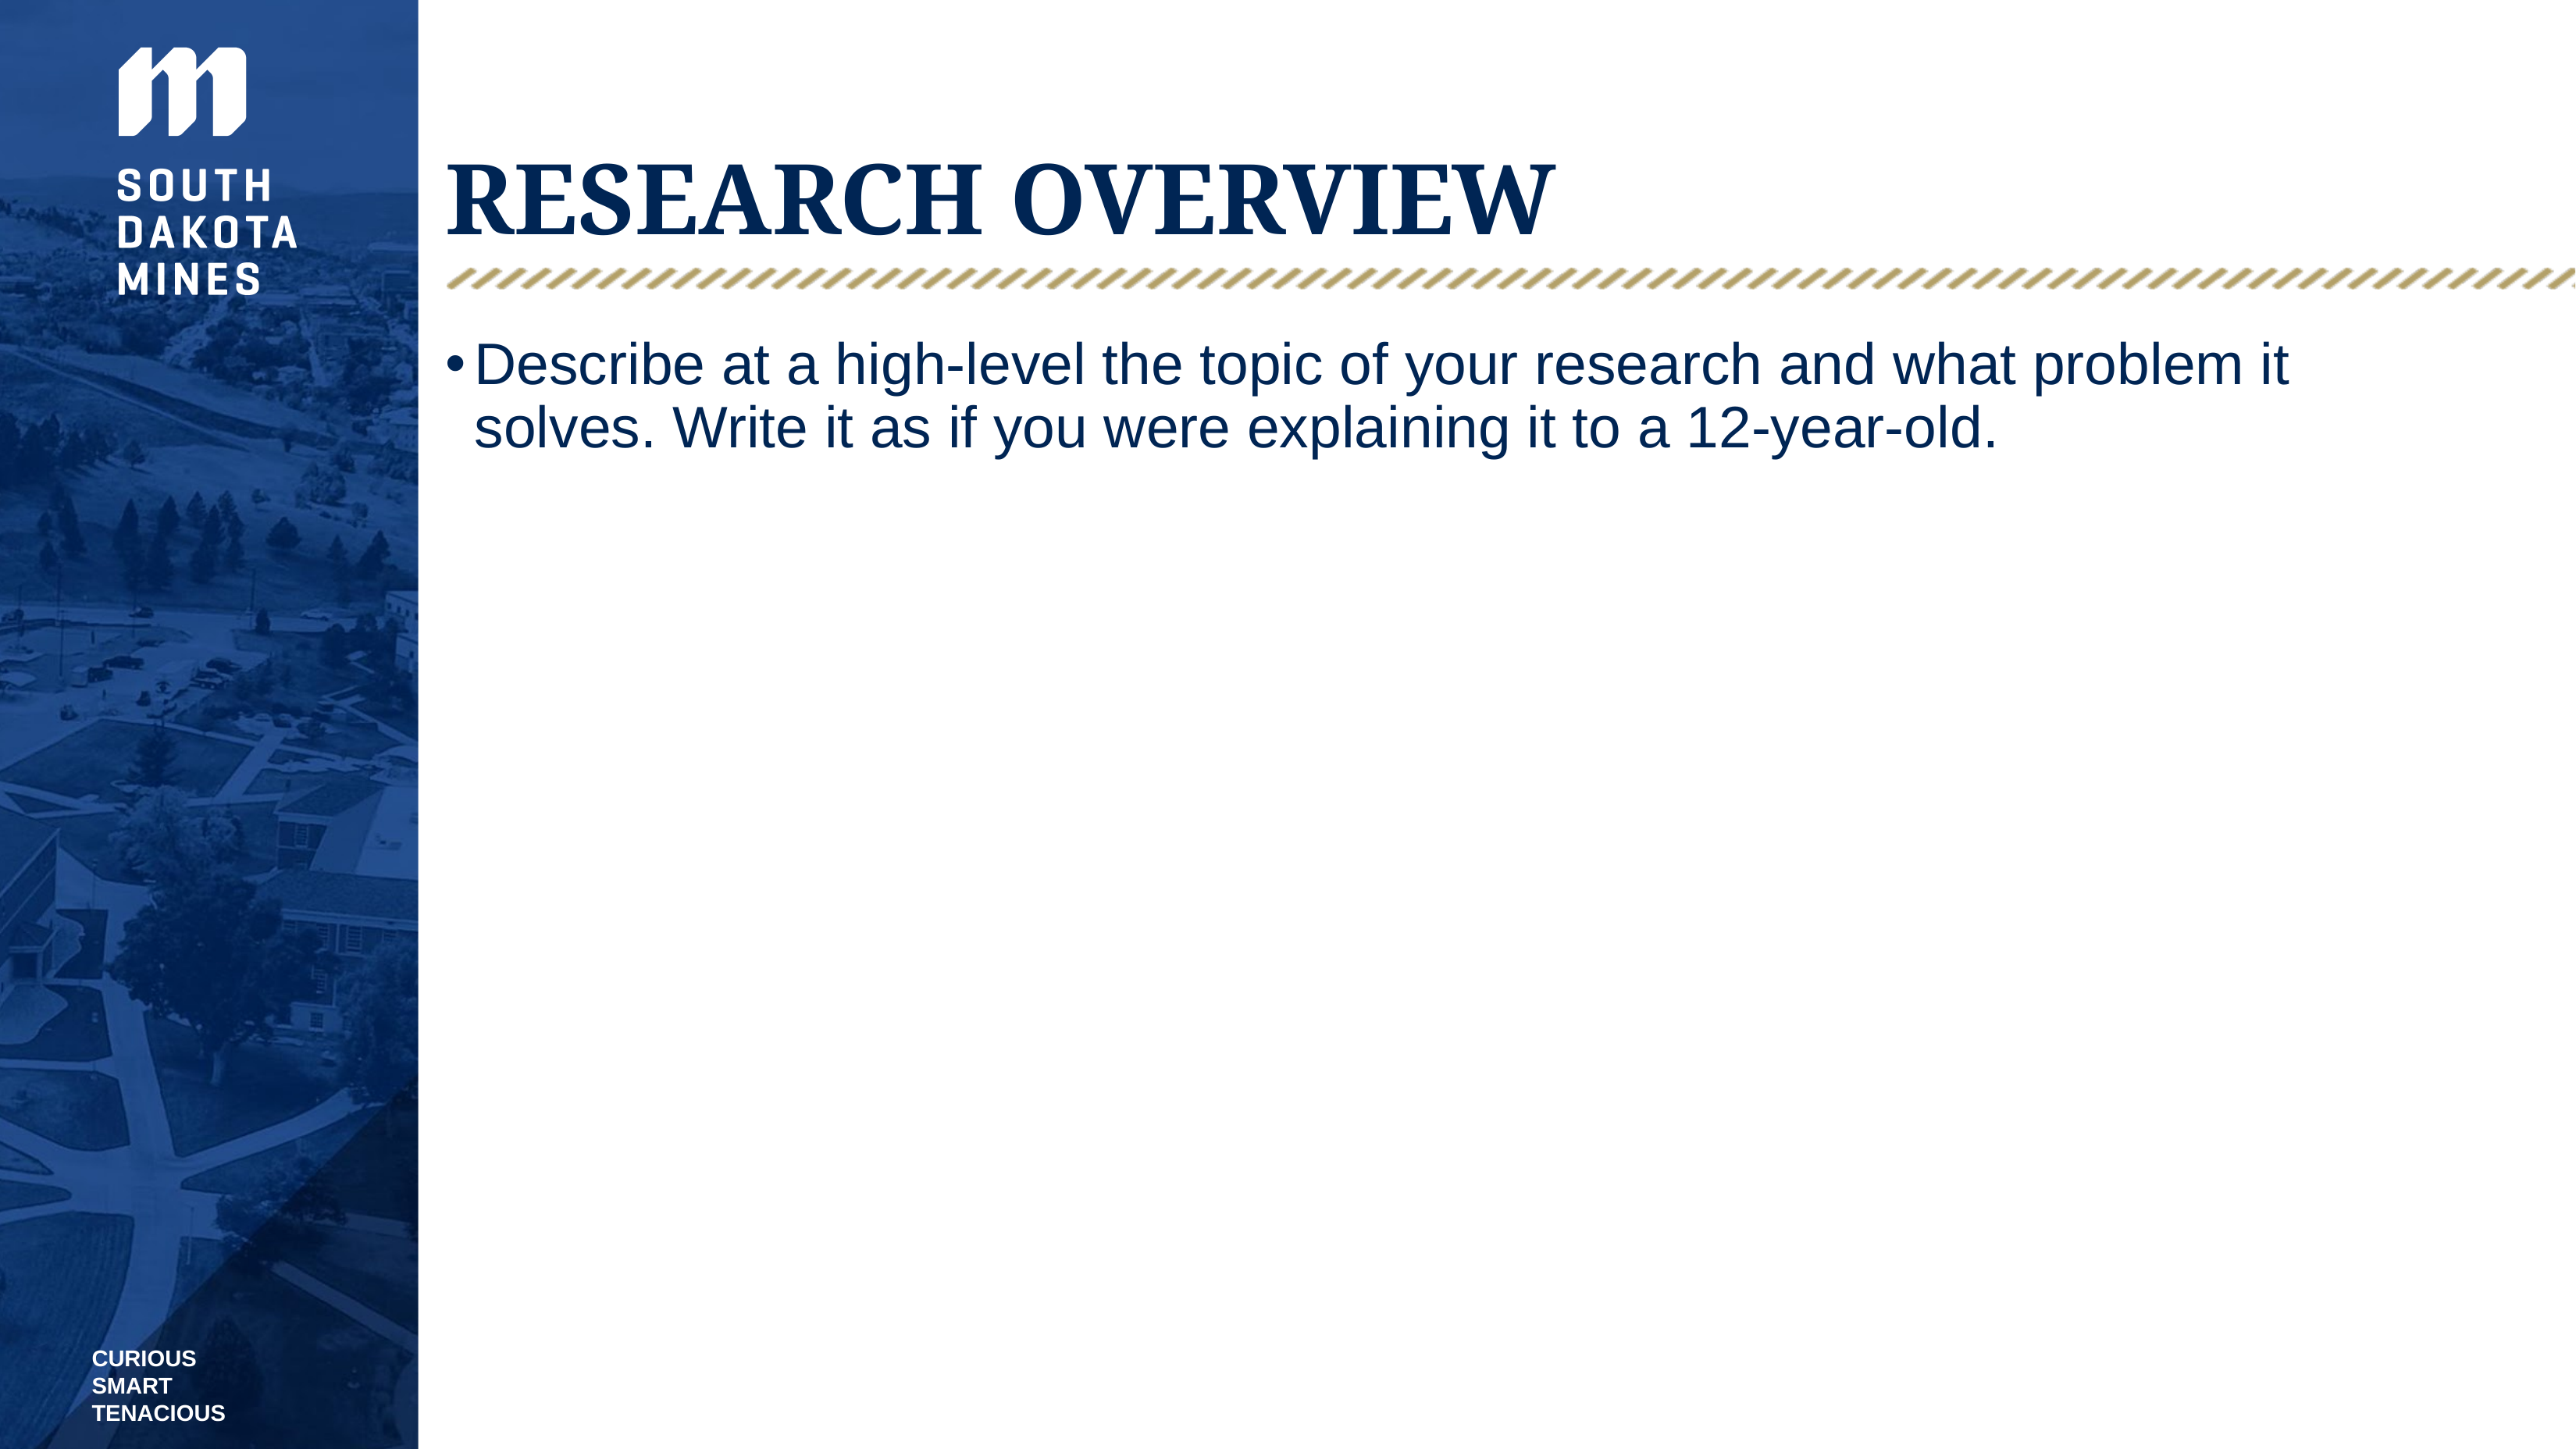

RESEARCH OVERVIEW
# Describe at a high-level the topic of your research and what problem it solves. Write it as if you were explaining it to a 12-year-old.